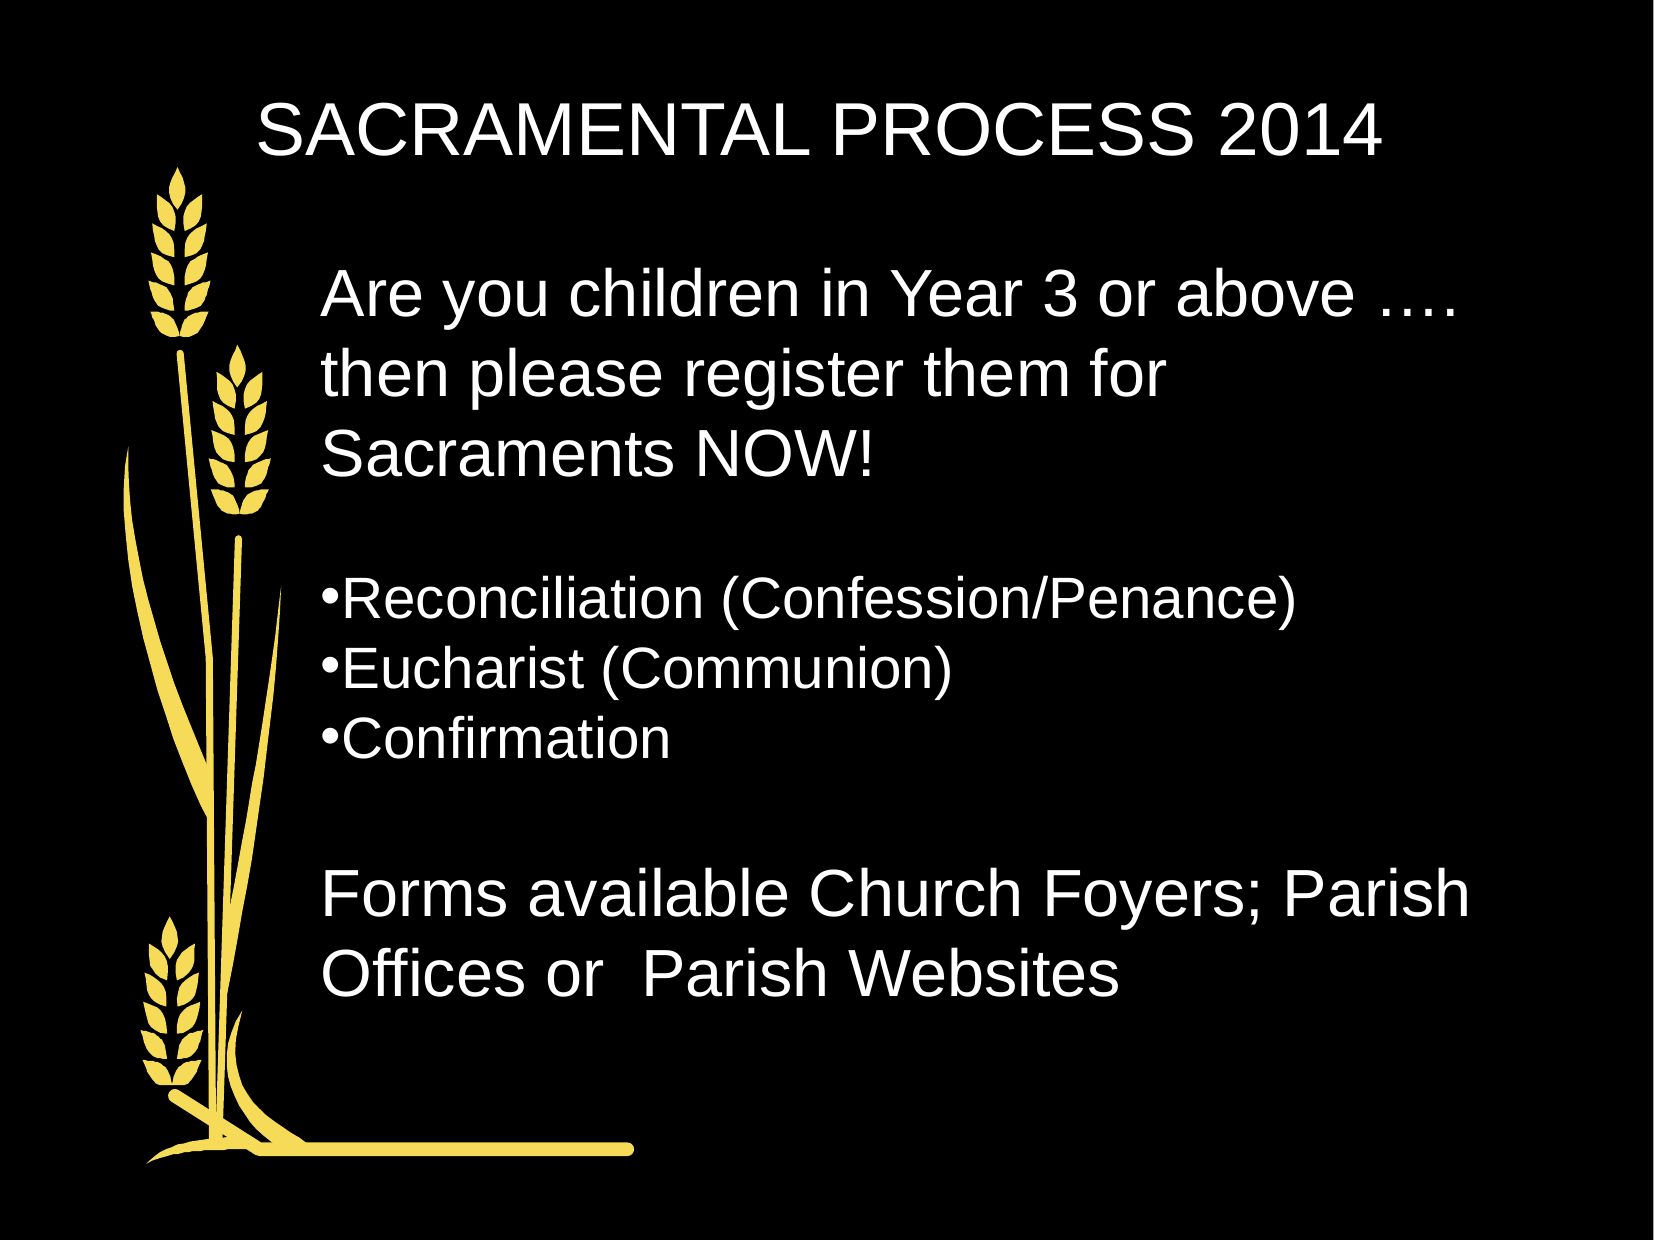

SACRAMENTAL PROCESS 2014
Are you children in Year 3 or above …. then please register them for Sacraments NOW!
Reconciliation (Confession/Penance)
Eucharist (Communion)
Confirmation
Forms available Church Foyers; Parish Offices or Parish Websites